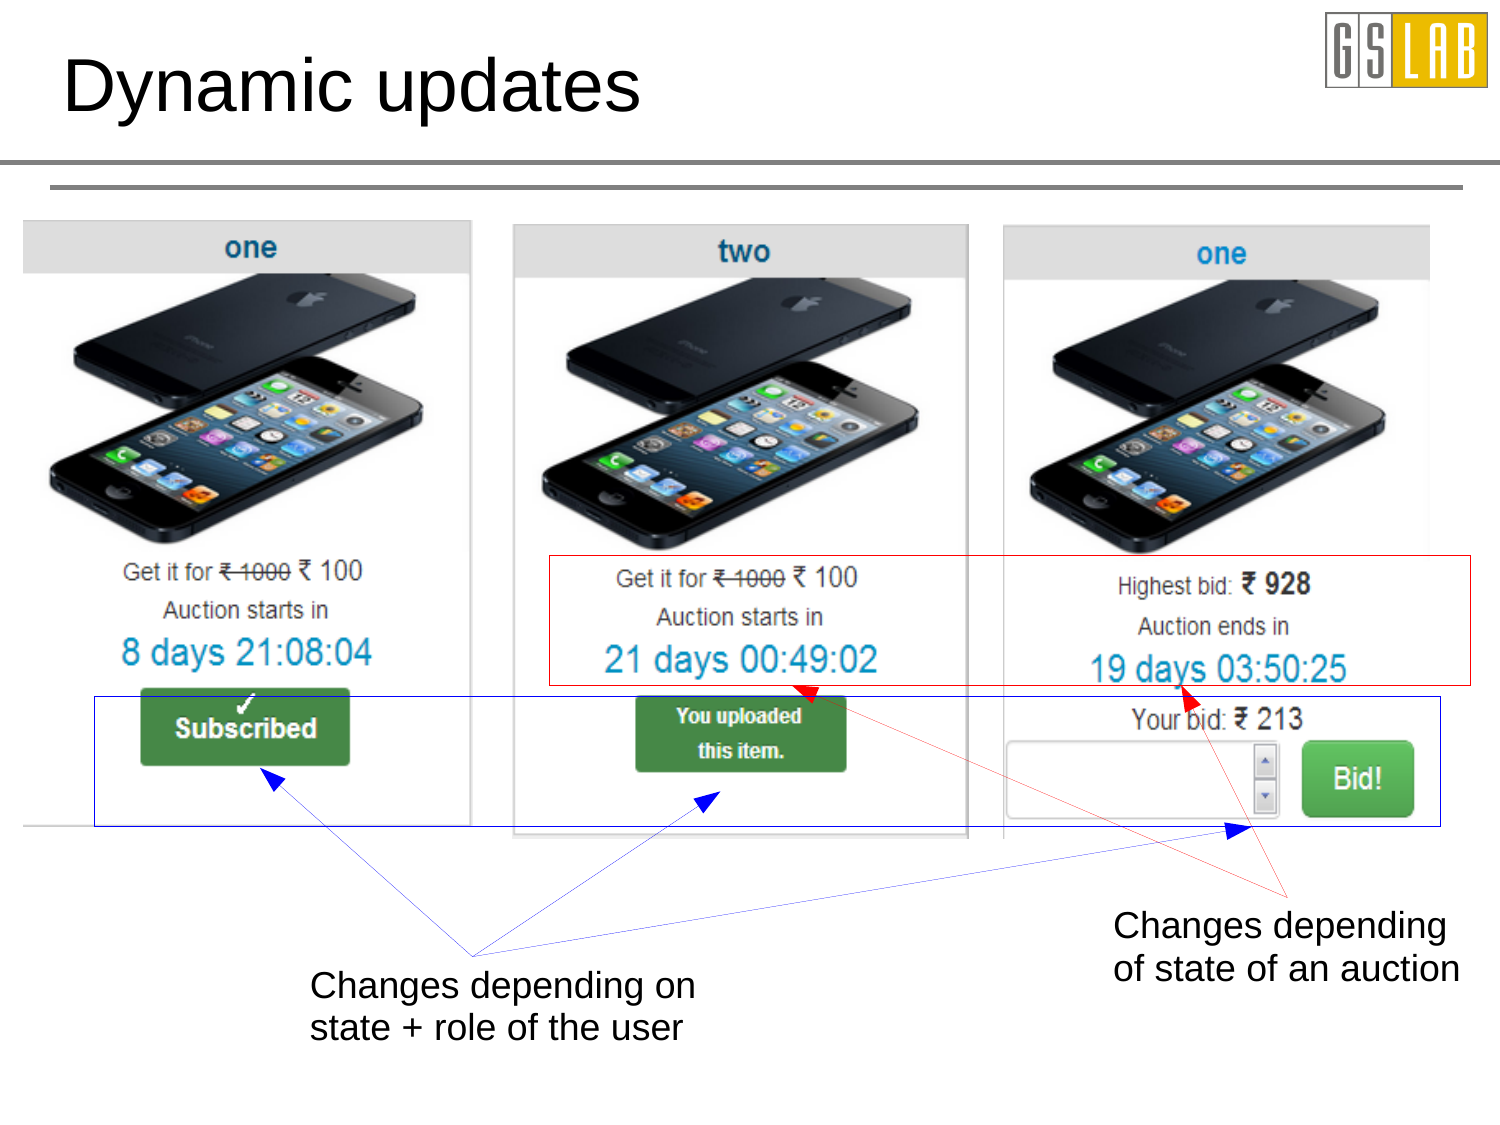

# Dynamic updates
Changes depending of state of an auction
Changes depending on state + role of the user